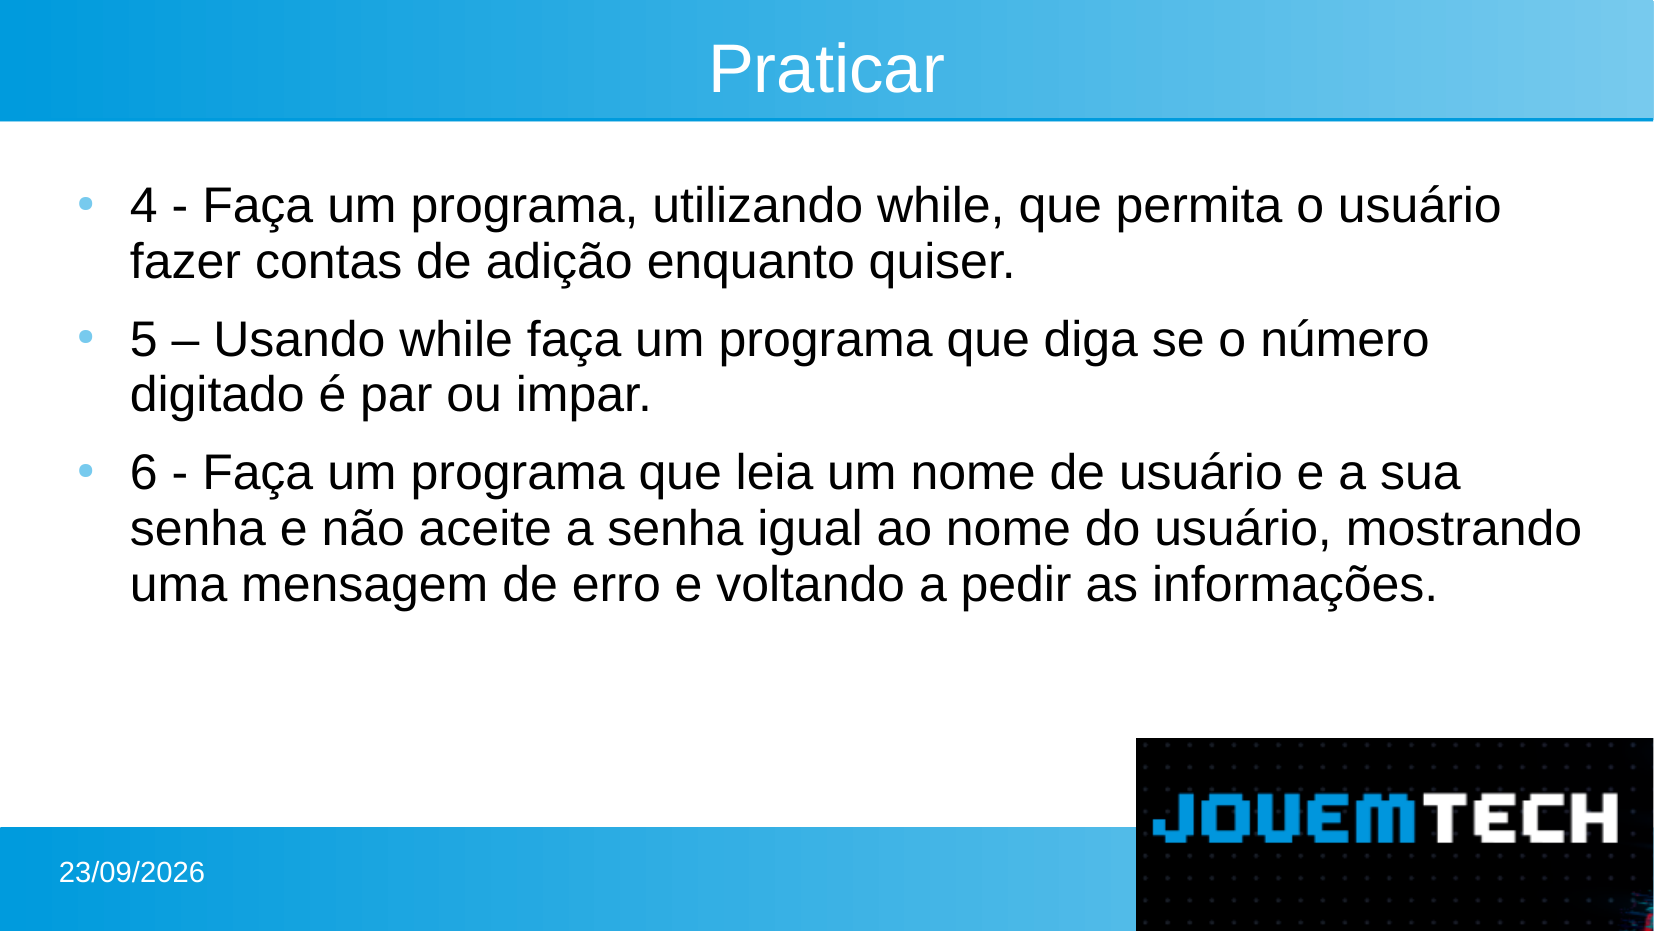

# Praticar
4 - Faça um programa, utilizando while, que permita o usuário fazer contas de adição enquanto quiser.
5 – Usando while faça um programa que diga se o número digitado é par ou impar.
6 - Faça um programa que leia um nome de usuário e a sua senha e não aceite a senha igual ao nome do usuário, mostrando uma mensagem de erro e voltando a pedir as informações.
8